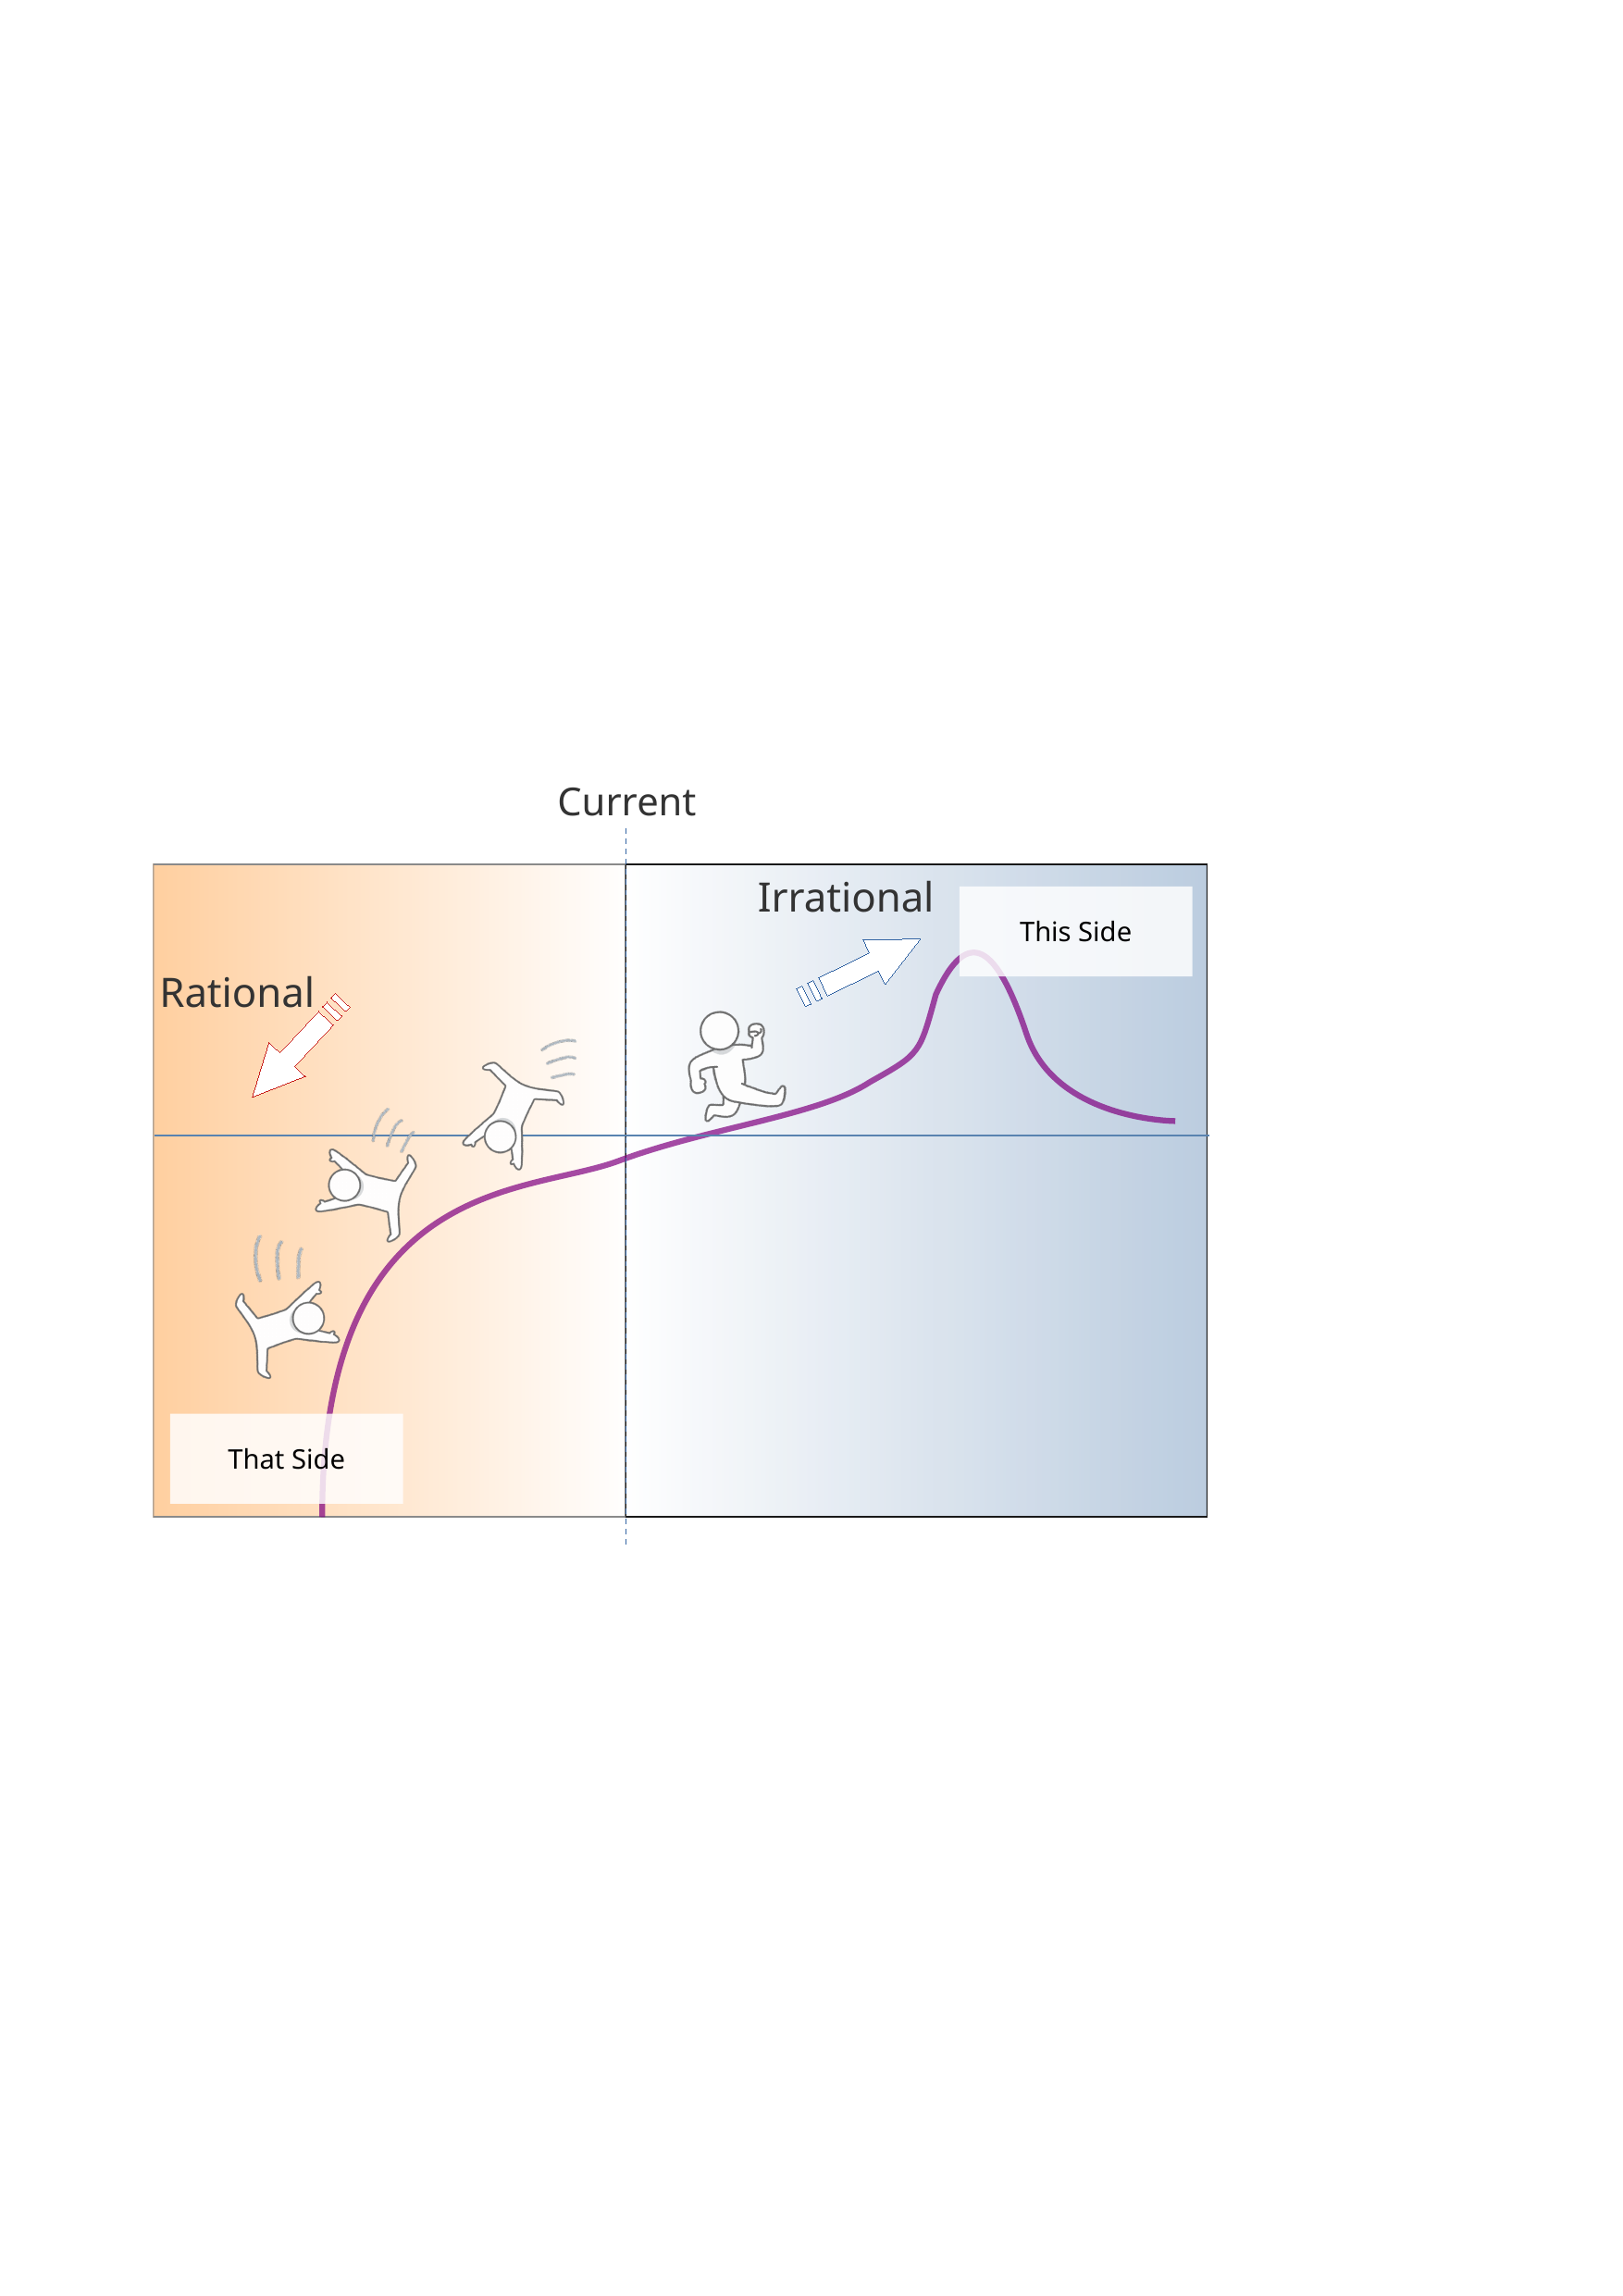

Current
Irrational
This Side
Rational
That Side